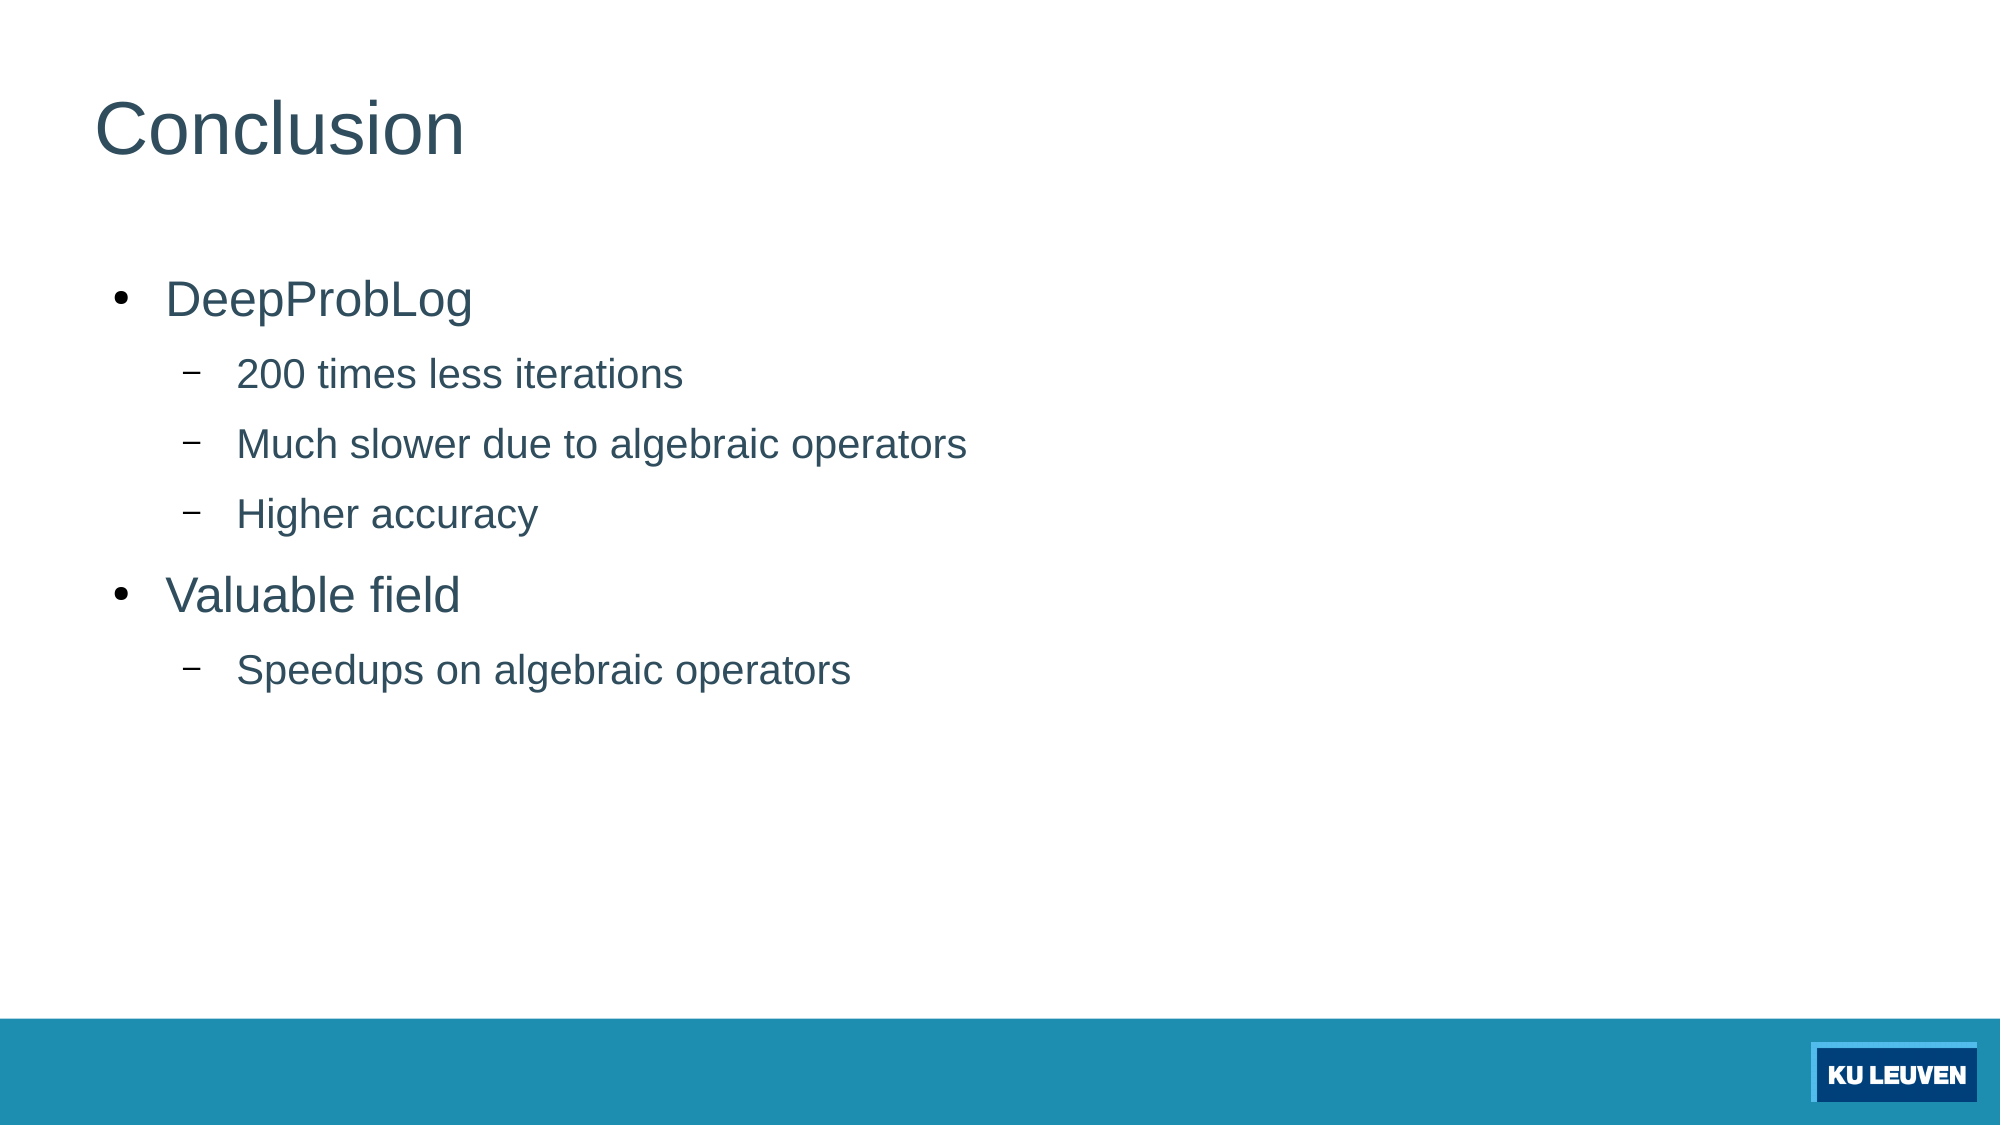

# Conclusion
DeepProbLog
200 times less iterations
Much slower due to algebraic operators
Higher accuracy
Valuable field
Speedups on algebraic operators